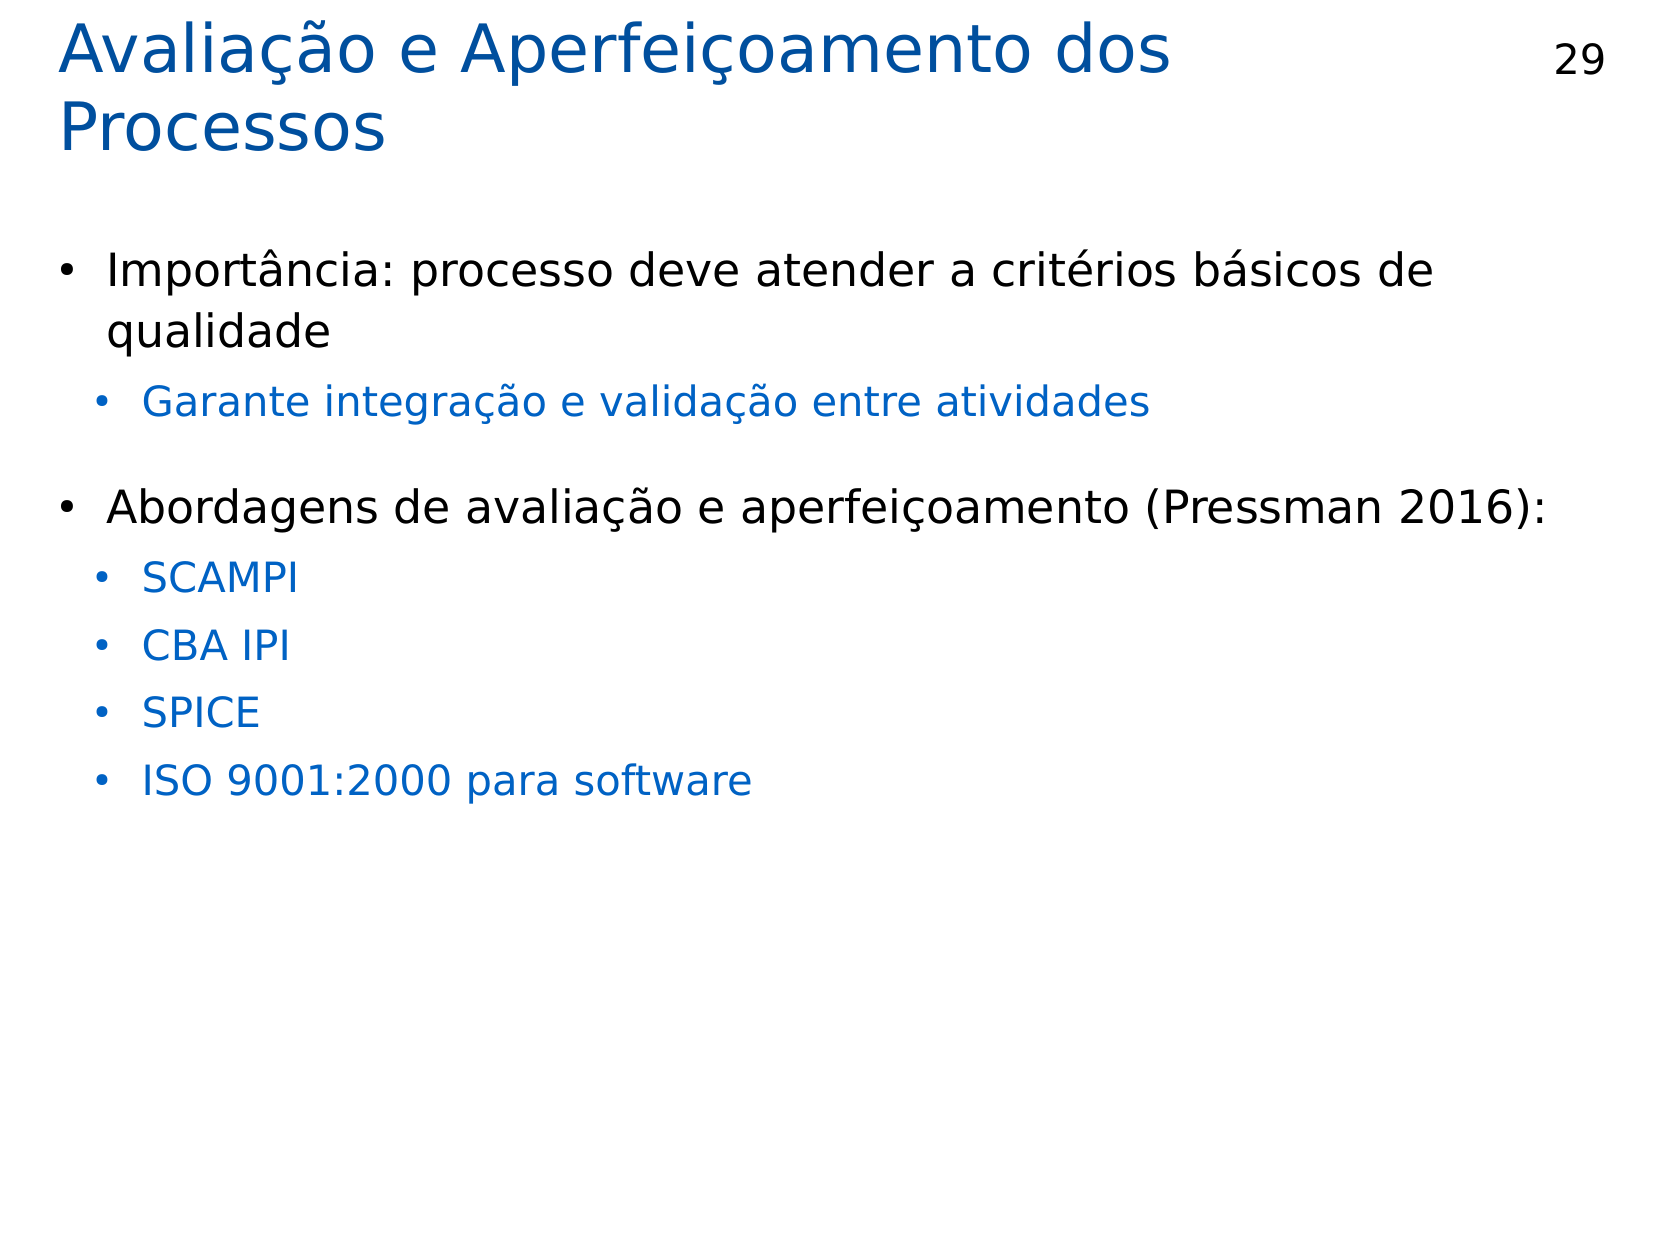

# Avaliação e Aperfeiçoamento dos Processos
29
Importância: processo deve atender a critérios básicos de qualidade
Garante integração e validação entre atividades
Abordagens de avaliação e aperfeiçoamento (Pressman 2016):
SCAMPI
CBA IPI
SPICE
ISO 9001:2000 para software